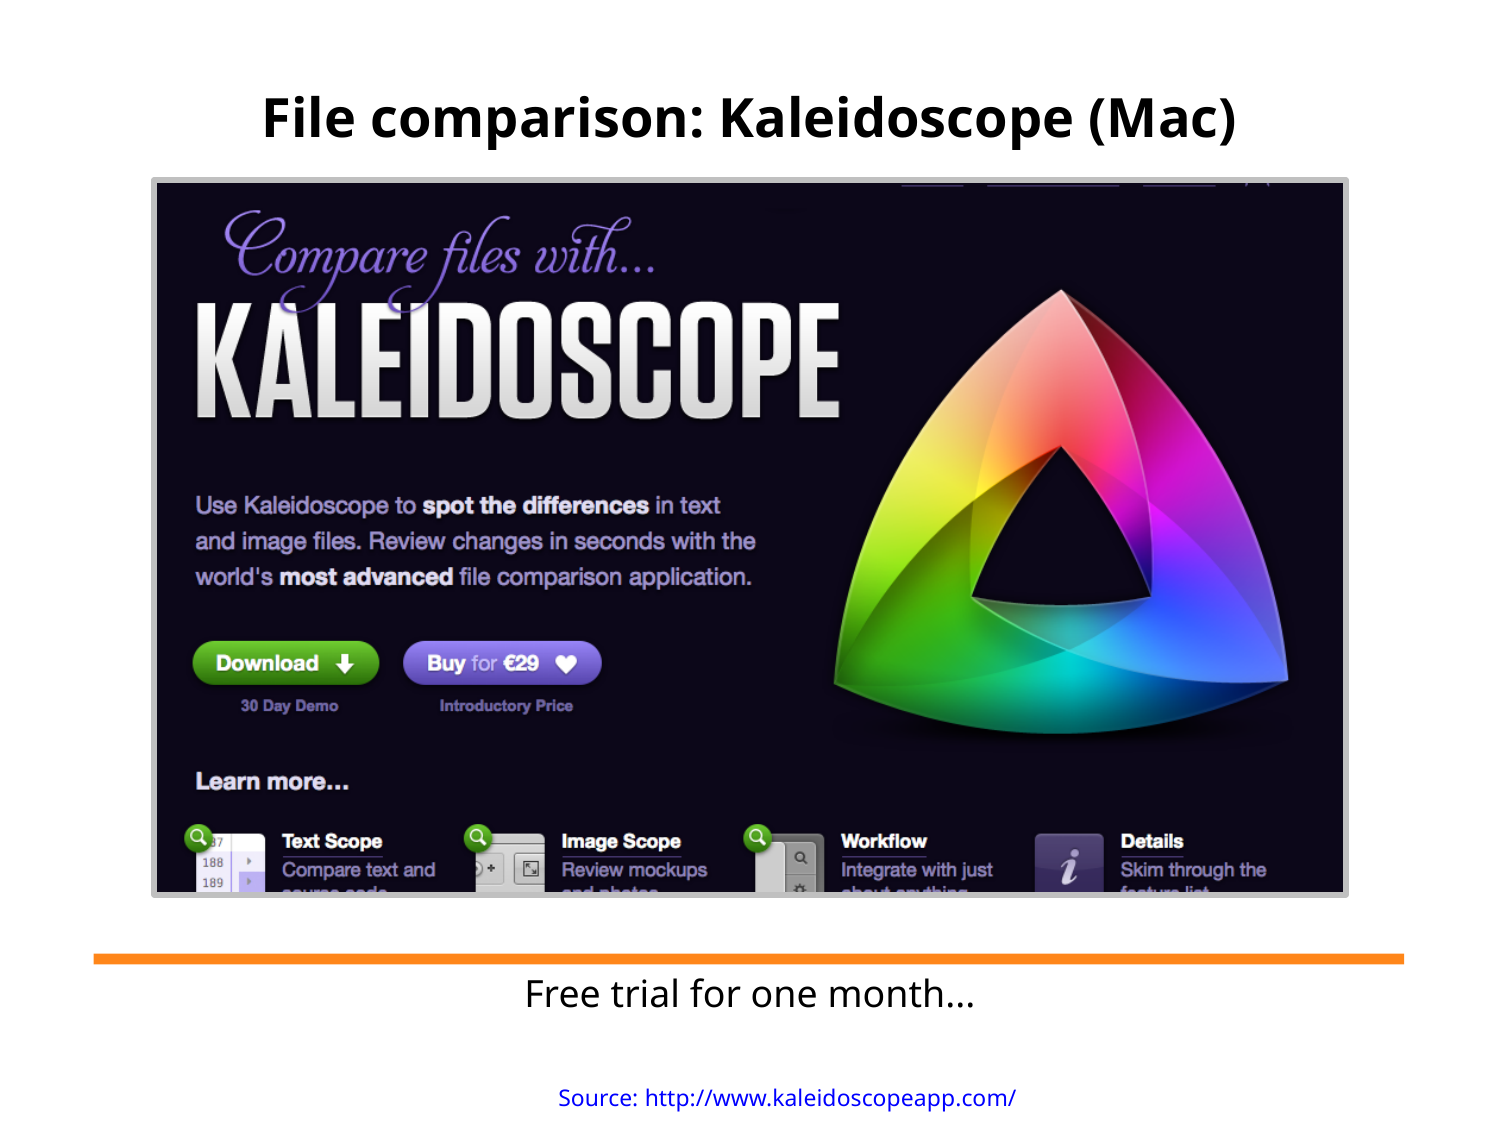

# File comparison: Kaleidoscope (Mac)
Free trial for one month...
Source: http://www.kaleidoscopeapp.com/